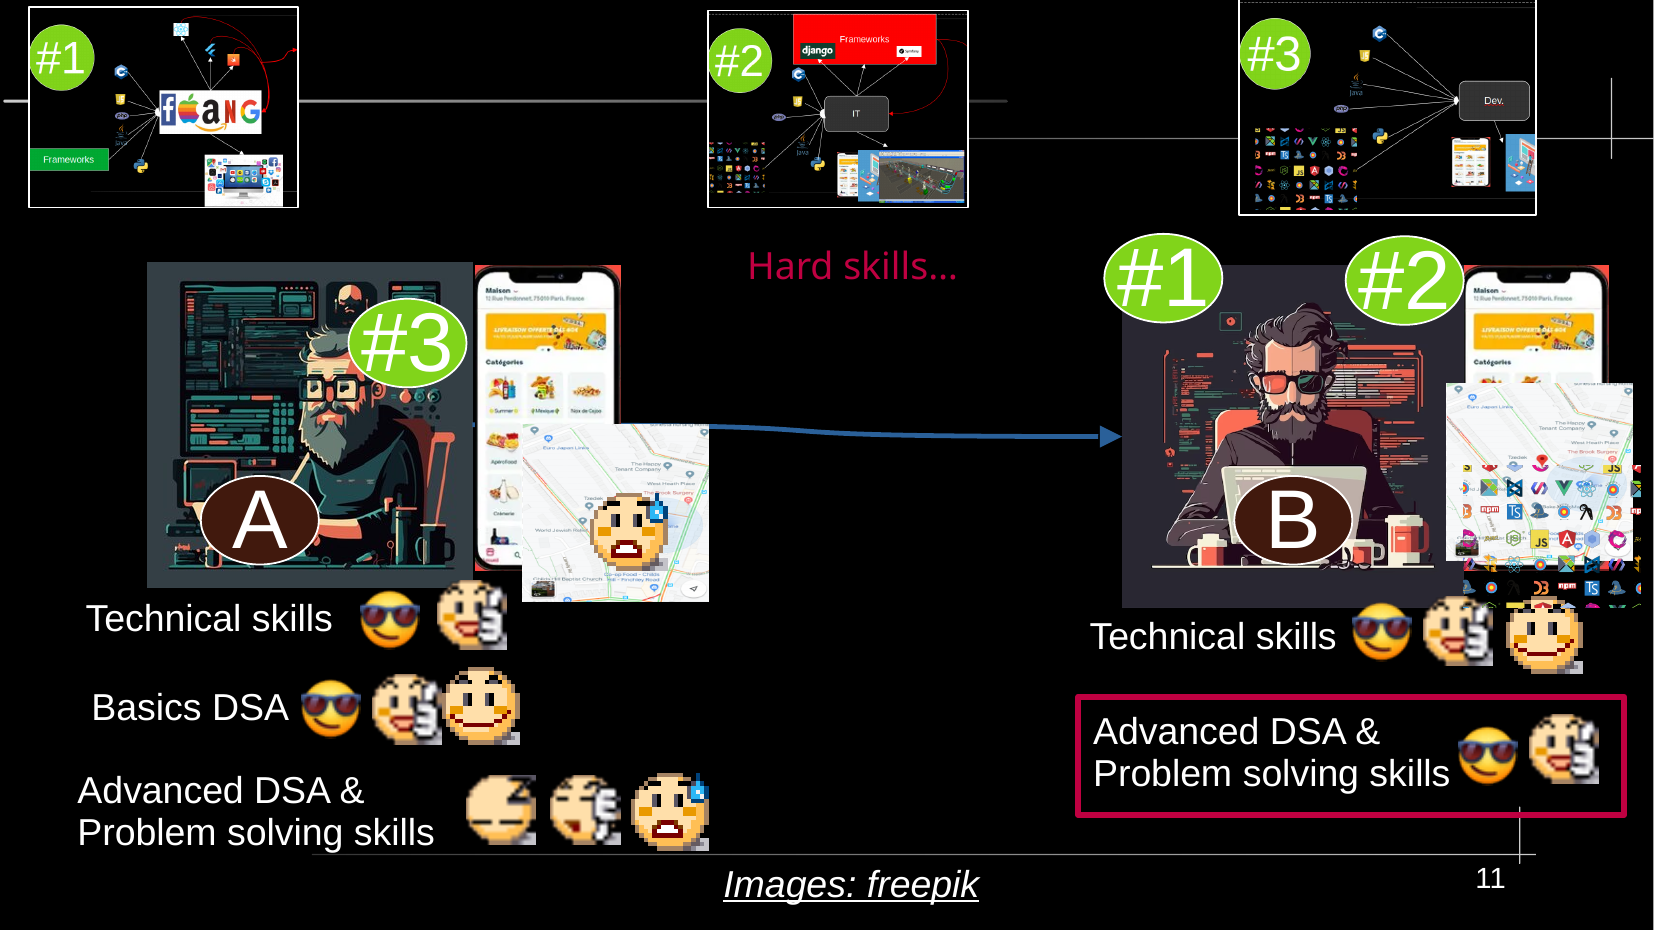

Hard skills…
#1
#2
#3
A
B
Technical skills
Technical skills
Basics DSA
Advanced DSA &
Problem solving skills
Advanced DSA &
Problem solving skills
Images: freepik
11